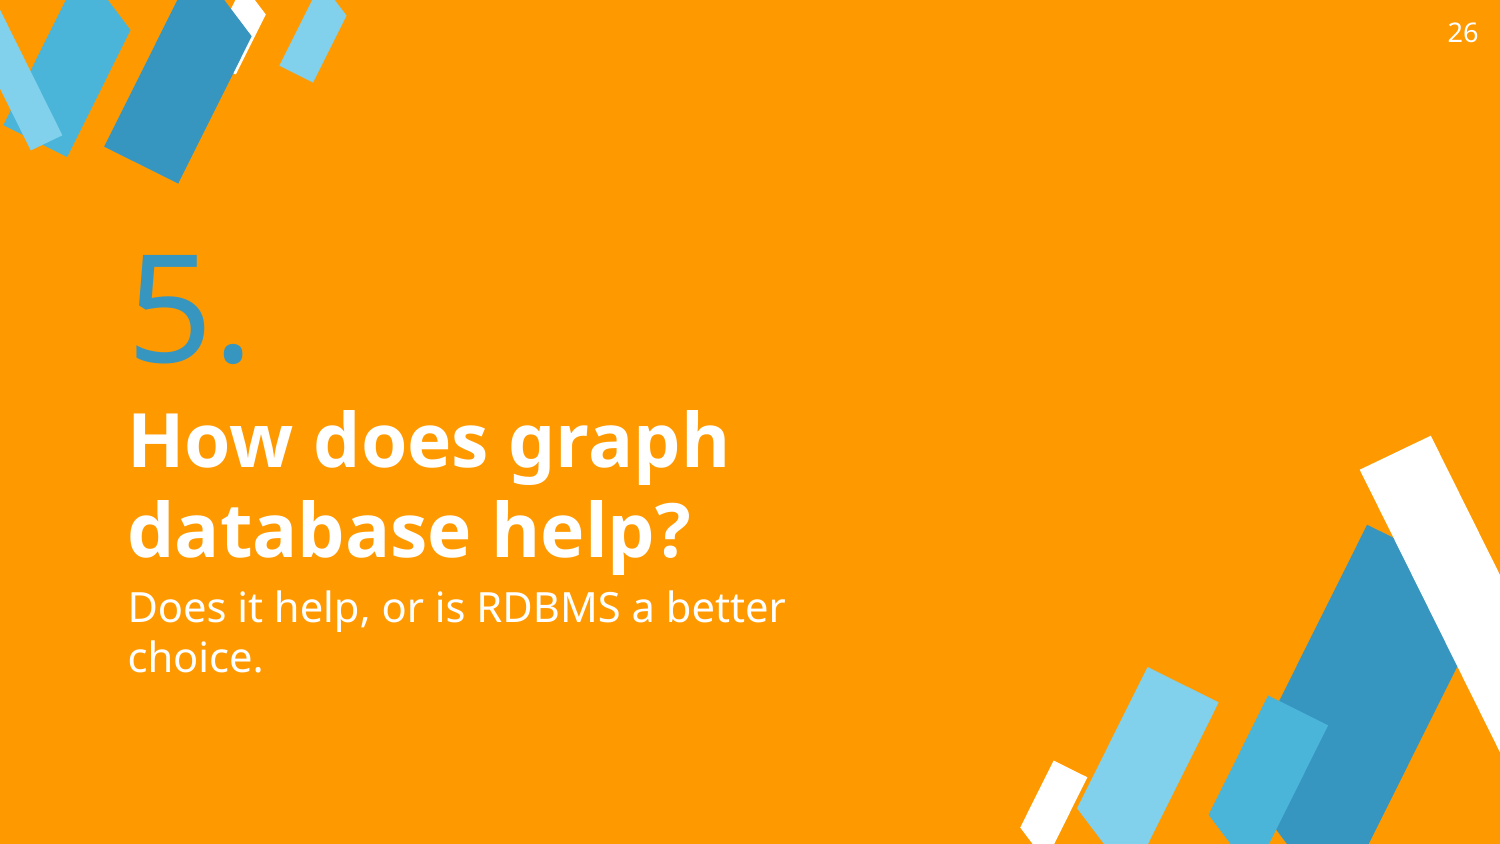

# 5. How does graph database help?
Does it help, or is RDBMS a better choice.